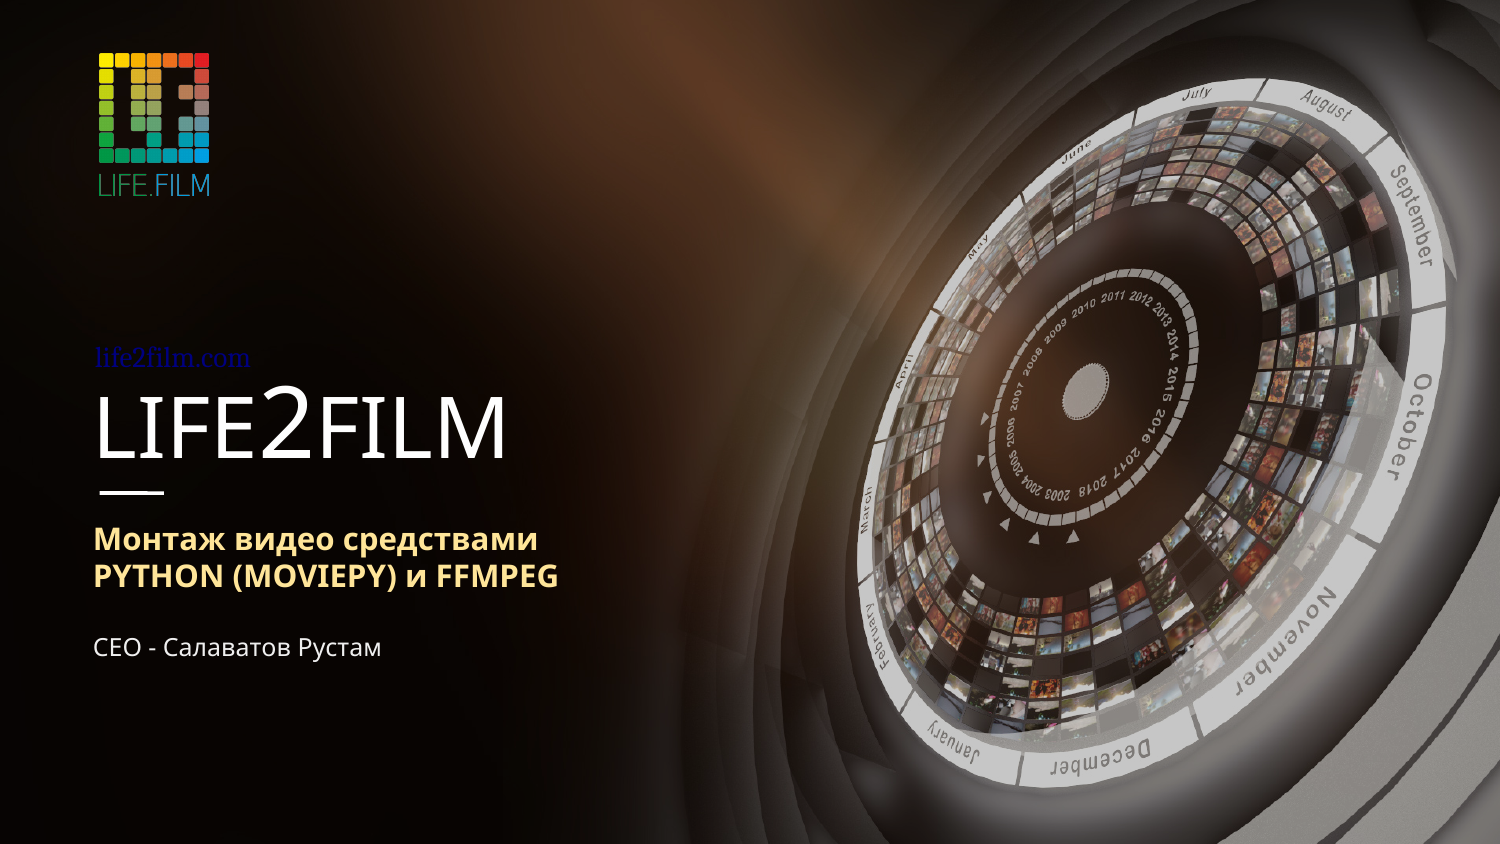

life2film.com
LIFE2FILM
Монтаж видео средствами
PYTHON (MOVIEPY) и FFMPEG
CEO - Салаватов Рустам